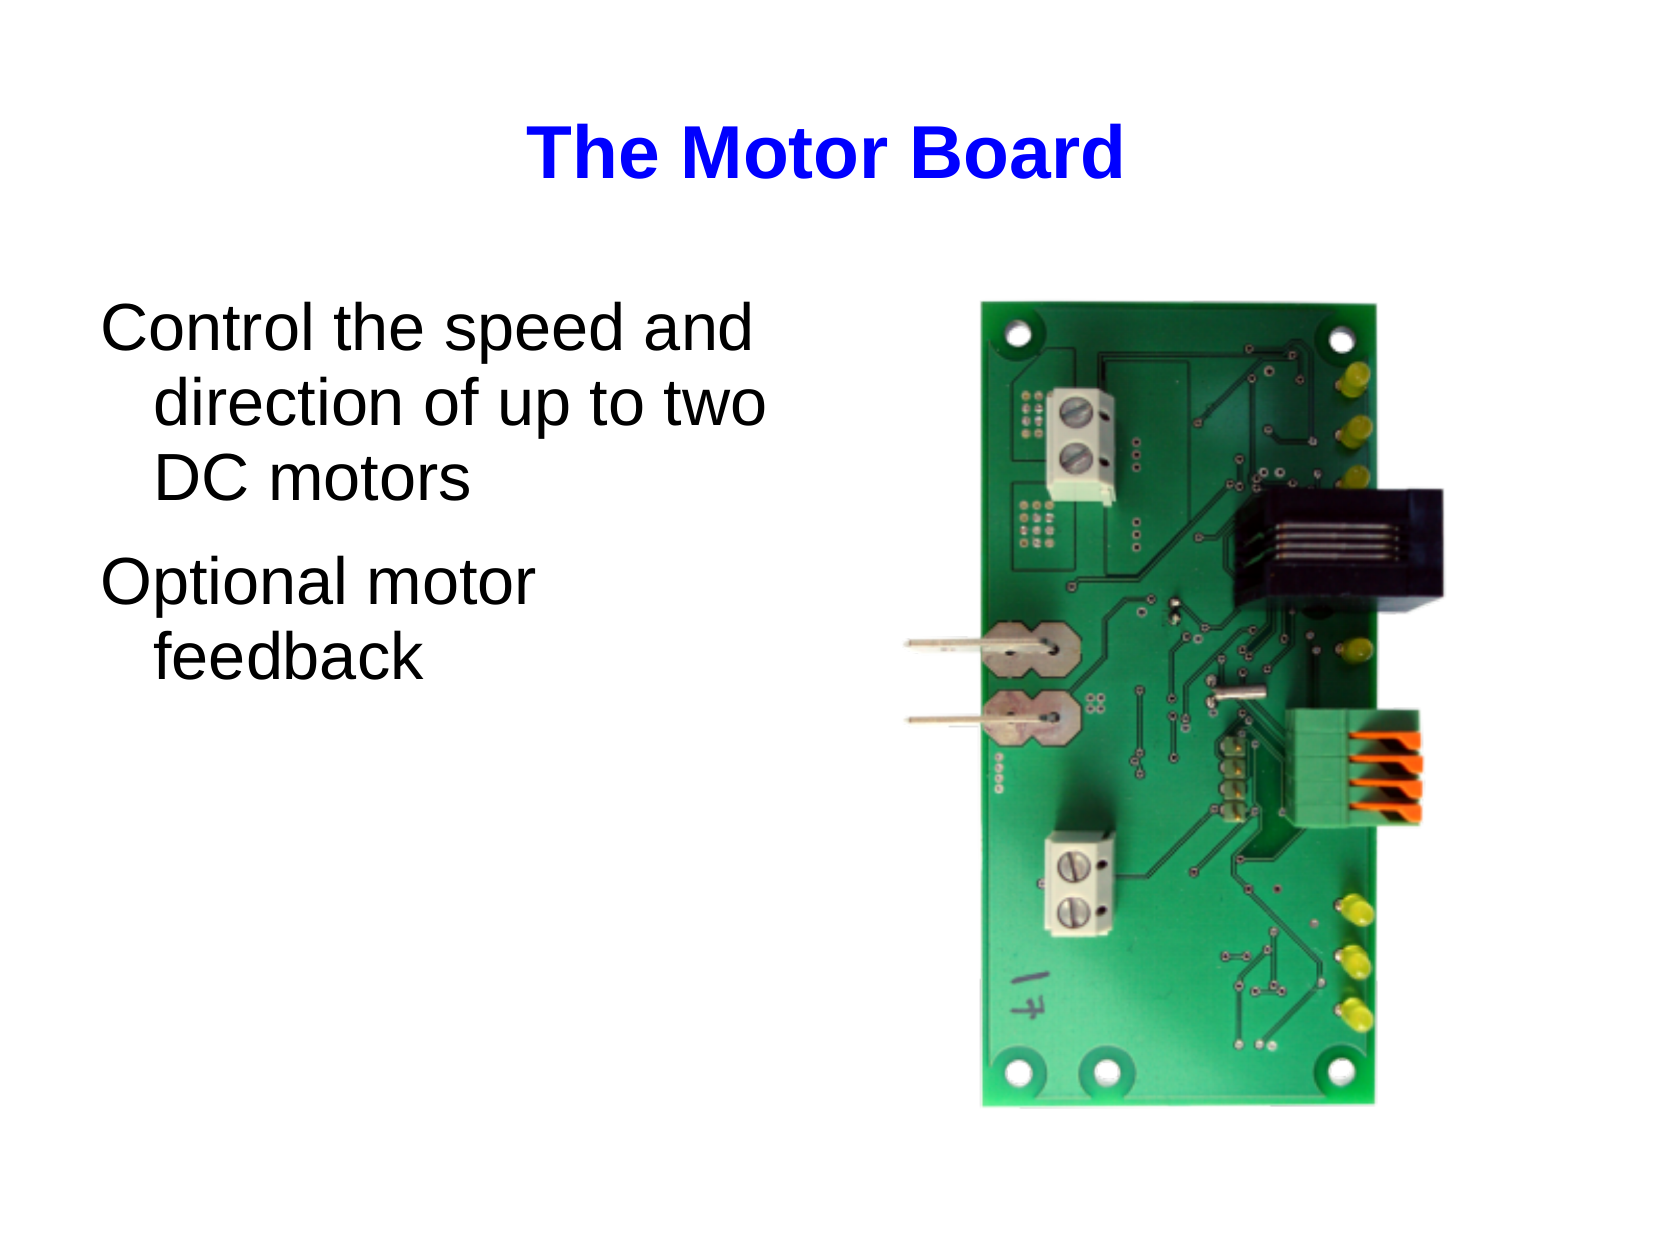

# The Motor Board
Control the speed and direction of up to two DC motors
Optional motor feedback